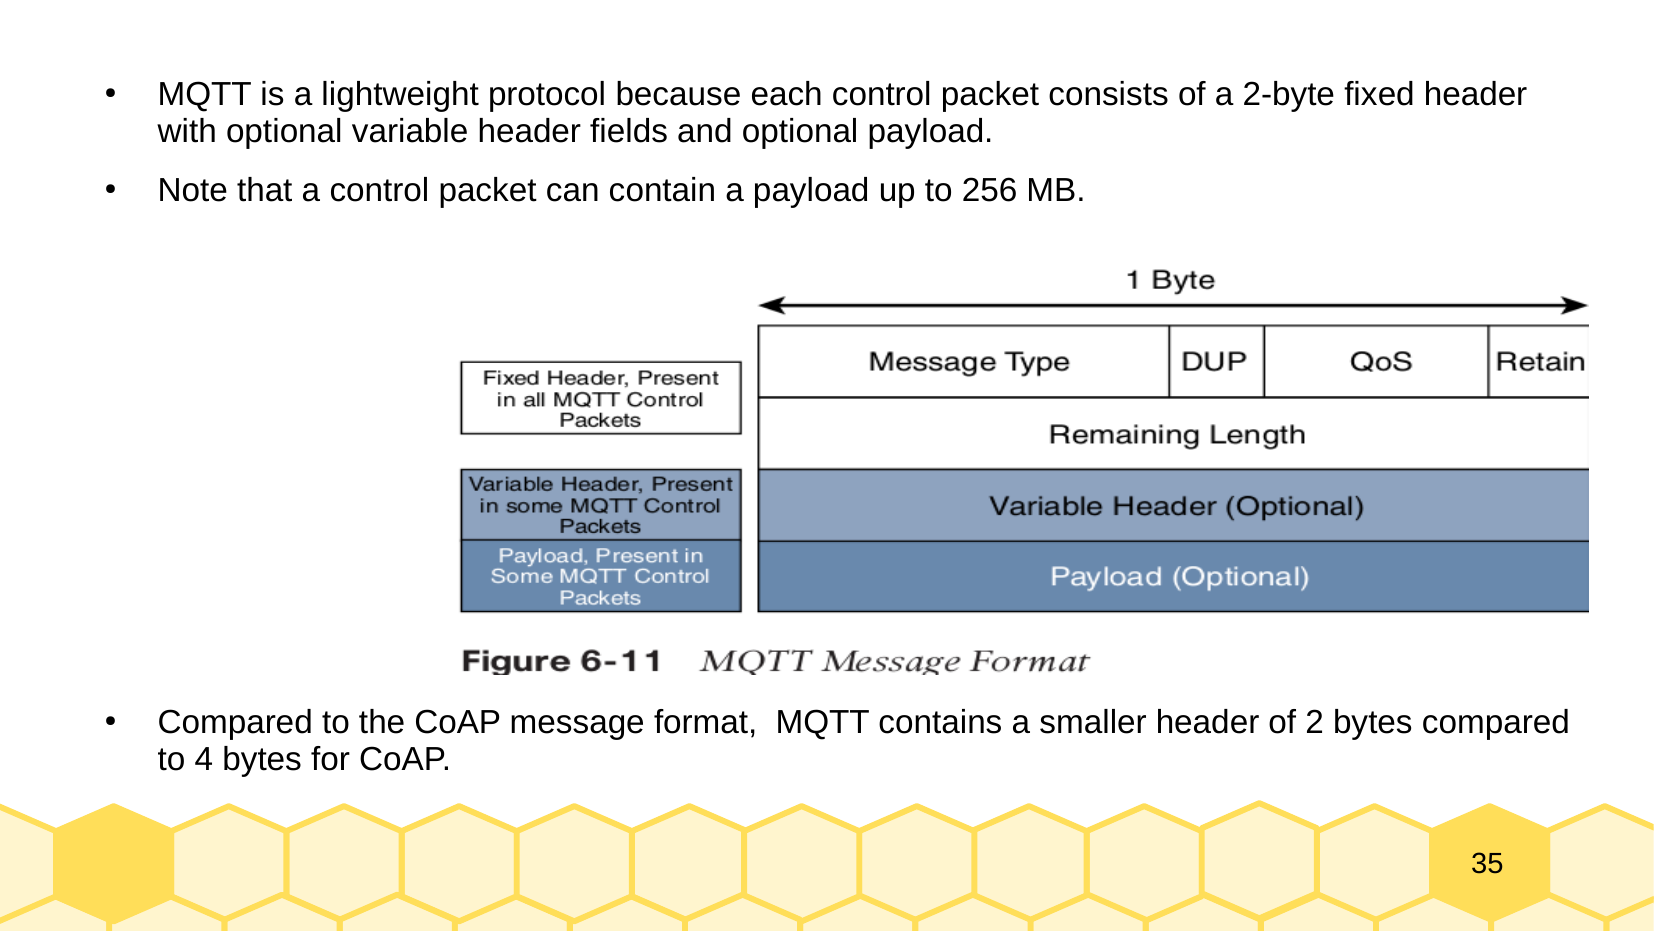

# MQTT is a lightweight protocol because each control packet consists of a 2-byte fixed header with optional variable header fields and optional payload.
Note that a control packet can contain a payload up to 256 MB.
Compared to the CoAP message format, MQTT contains a smaller header of 2 bytes compared to 4 bytes for CoAP.